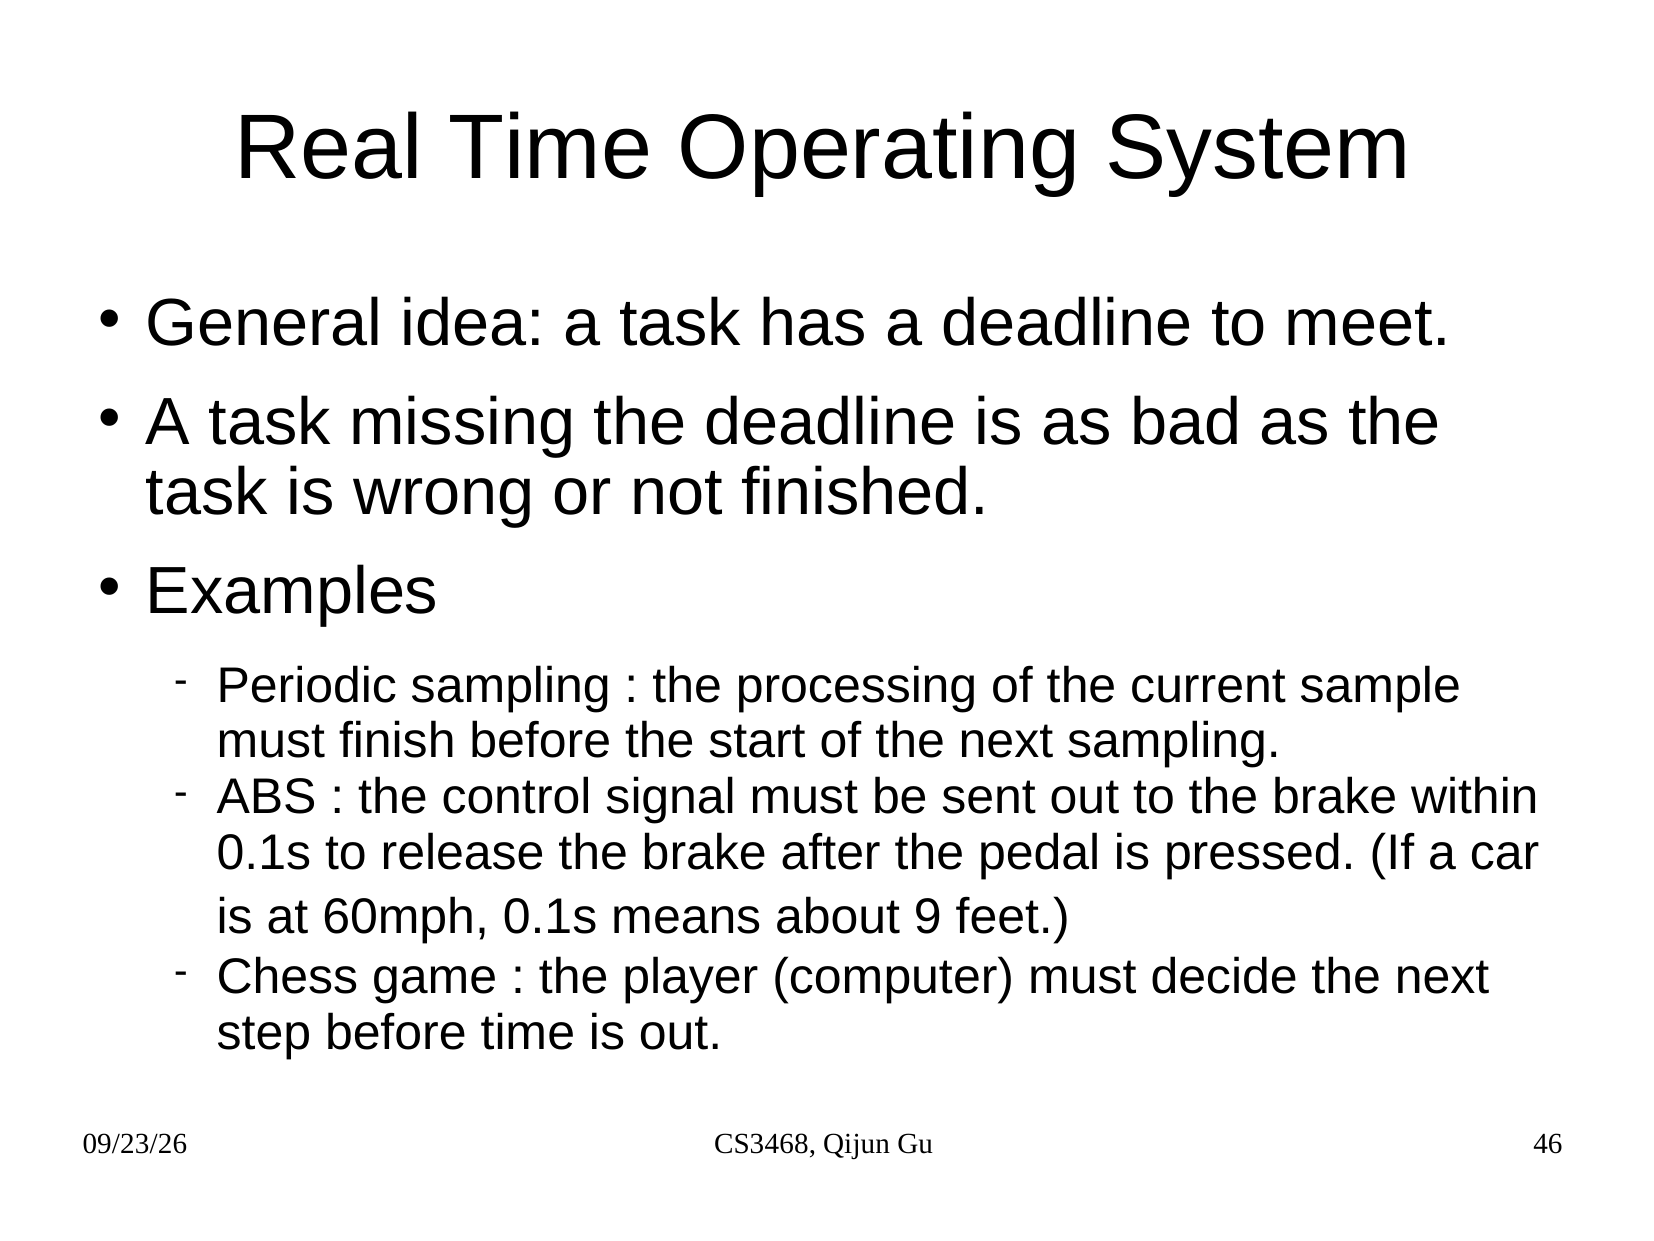

# Real Time Operating System
General idea: a task has a deadline to meet.
A task missing the deadline is as bad as the task is wrong or not finished.
Examples
Periodic sampling : the processing of the current sample must finish before the start of the next sampling.
ABS : the control signal must be sent out to the brake within 0.1s to release the brake after the pedal is pressed. (If a car is at 60mph, 0.1s means about 9 feet.)‏
Chess game : the player (computer) must decide the next step before time is out.
CS3468, Qijun Gu
46